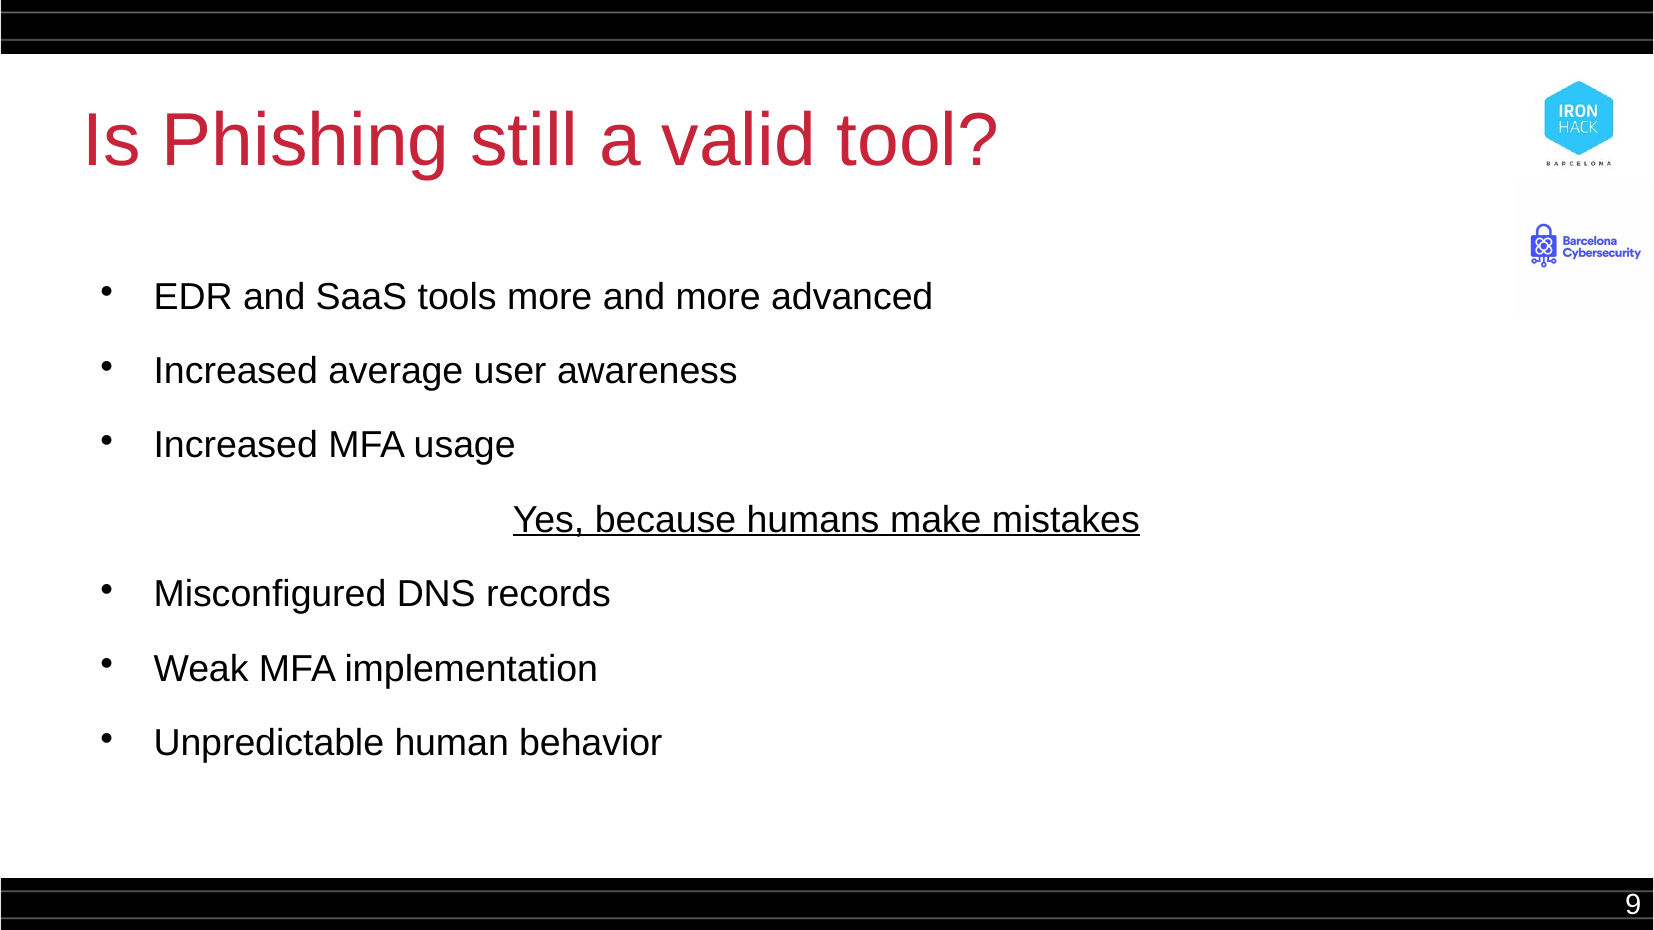

Is Phishing still a valid tool?
EDR and SaaS tools more and more advanced
Increased average user awareness
Increased MFA usage
Yes, because humans make mistakes
Misconfigured DNS records
Weak MFA implementation
Unpredictable human behavior